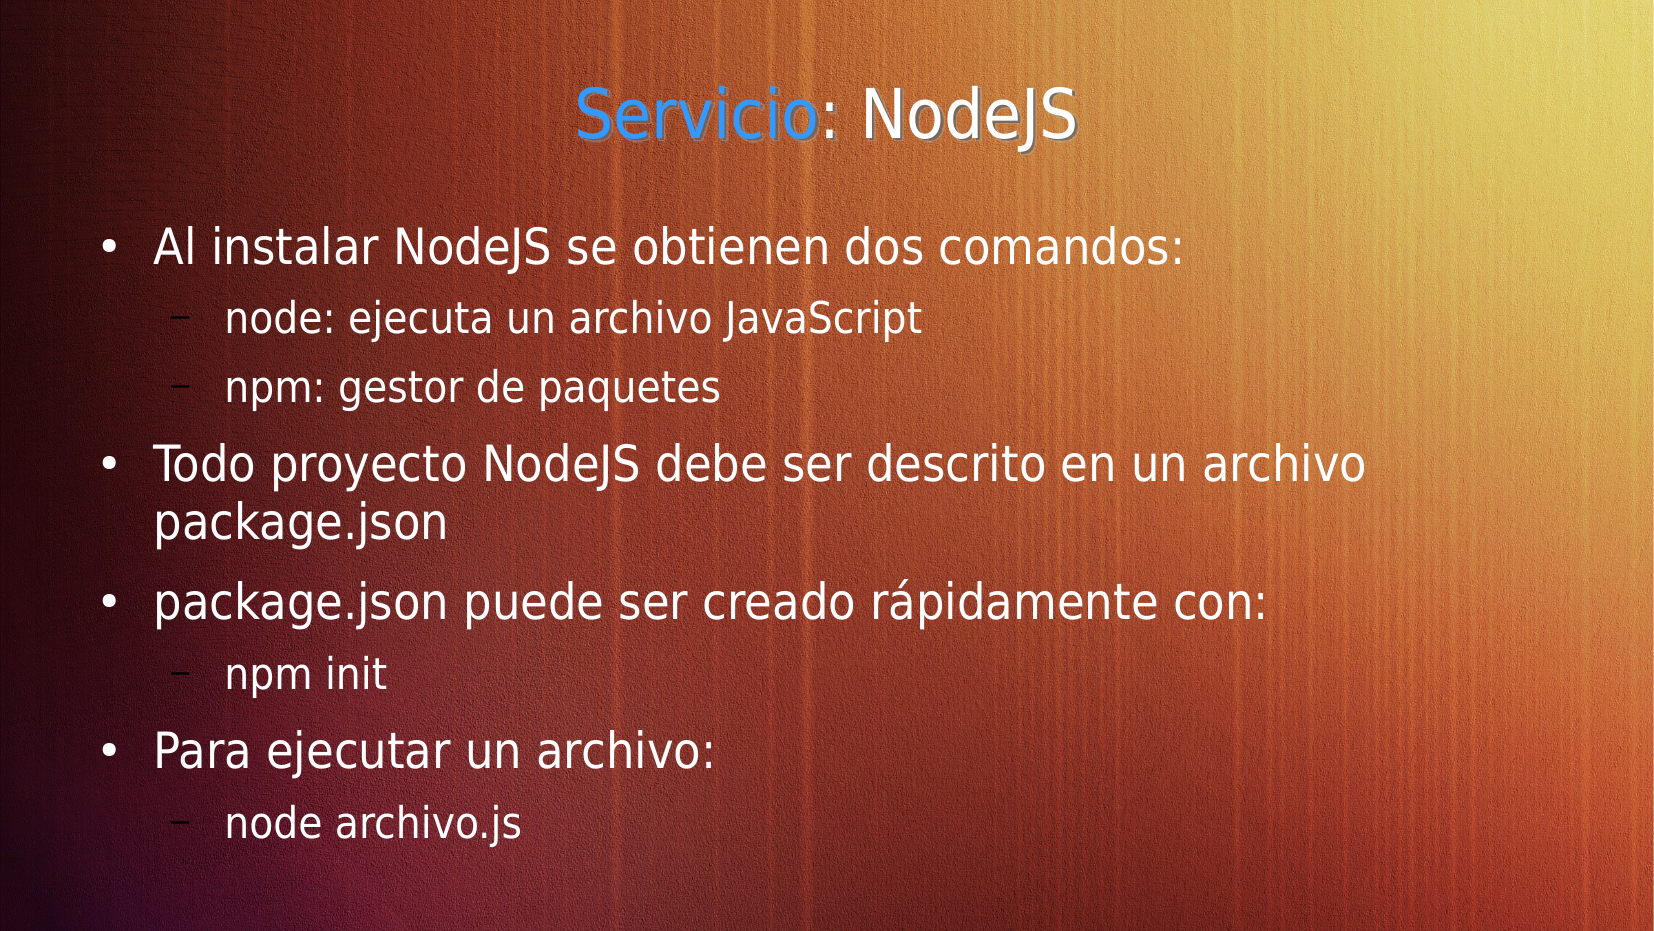

# Servicio: NodeJS
Al instalar NodeJS se obtienen dos comandos:
node: ejecuta un archivo JavaScript
npm: gestor de paquetes
Todo proyecto NodeJS debe ser descrito en un archivo package.json
package.json puede ser creado rápidamente con:
npm init
Para ejecutar un archivo:
node archivo.js